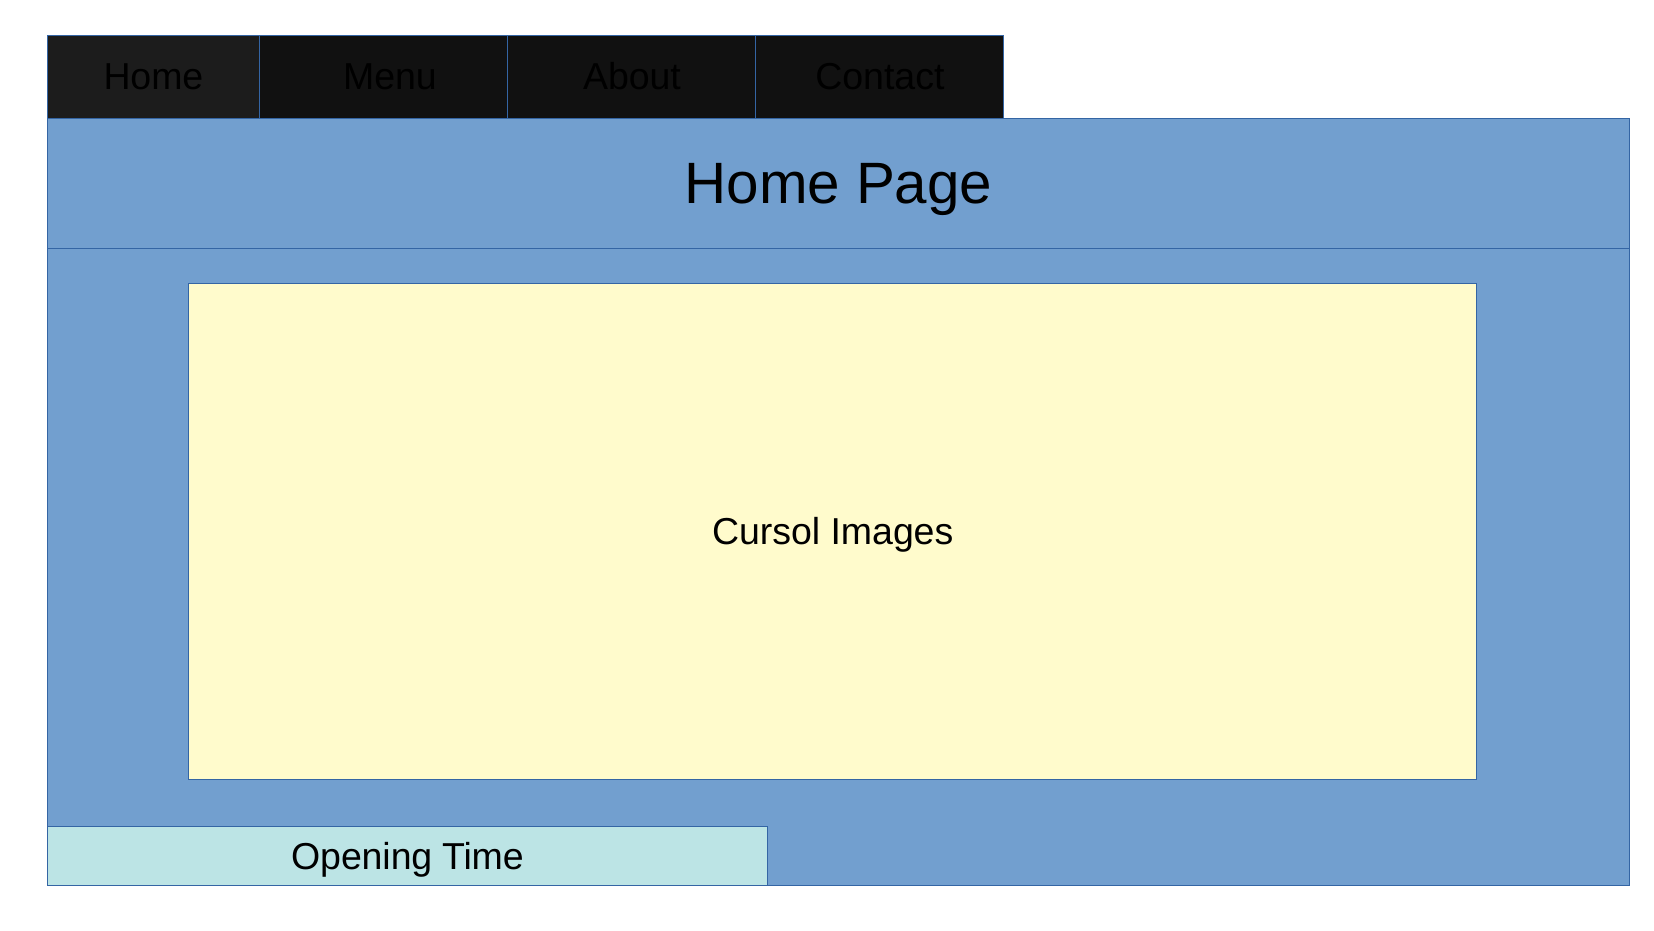

Home
Menu
About
Contact
Home Page
Cursol Images
Opening Time